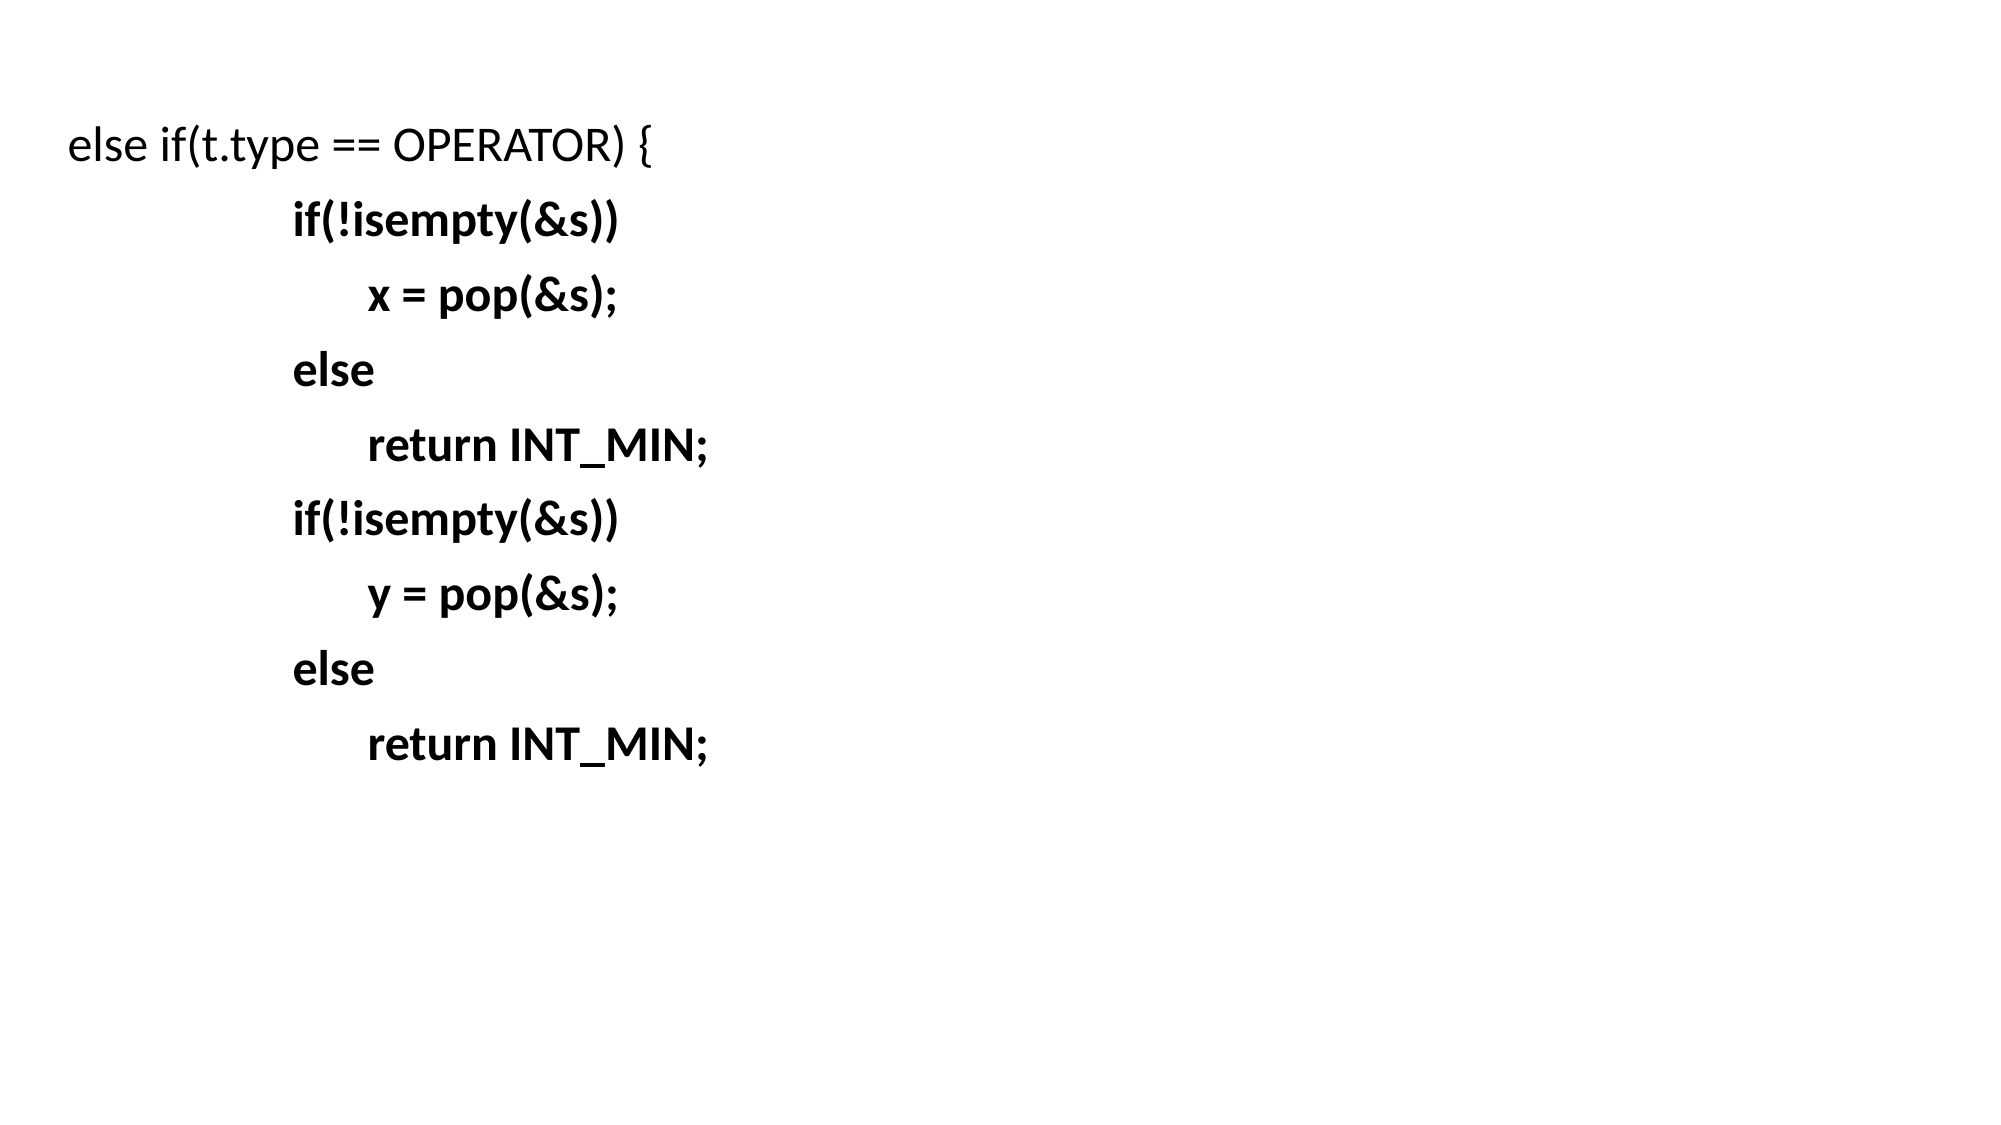

# else if(t.type == OPERATOR) {
			if(!isempty(&s))
				x = pop(&s);
			else
 				return INT_MIN;
			if(!isempty(&s))
				y = pop(&s);
			else
 				return INT_MIN;